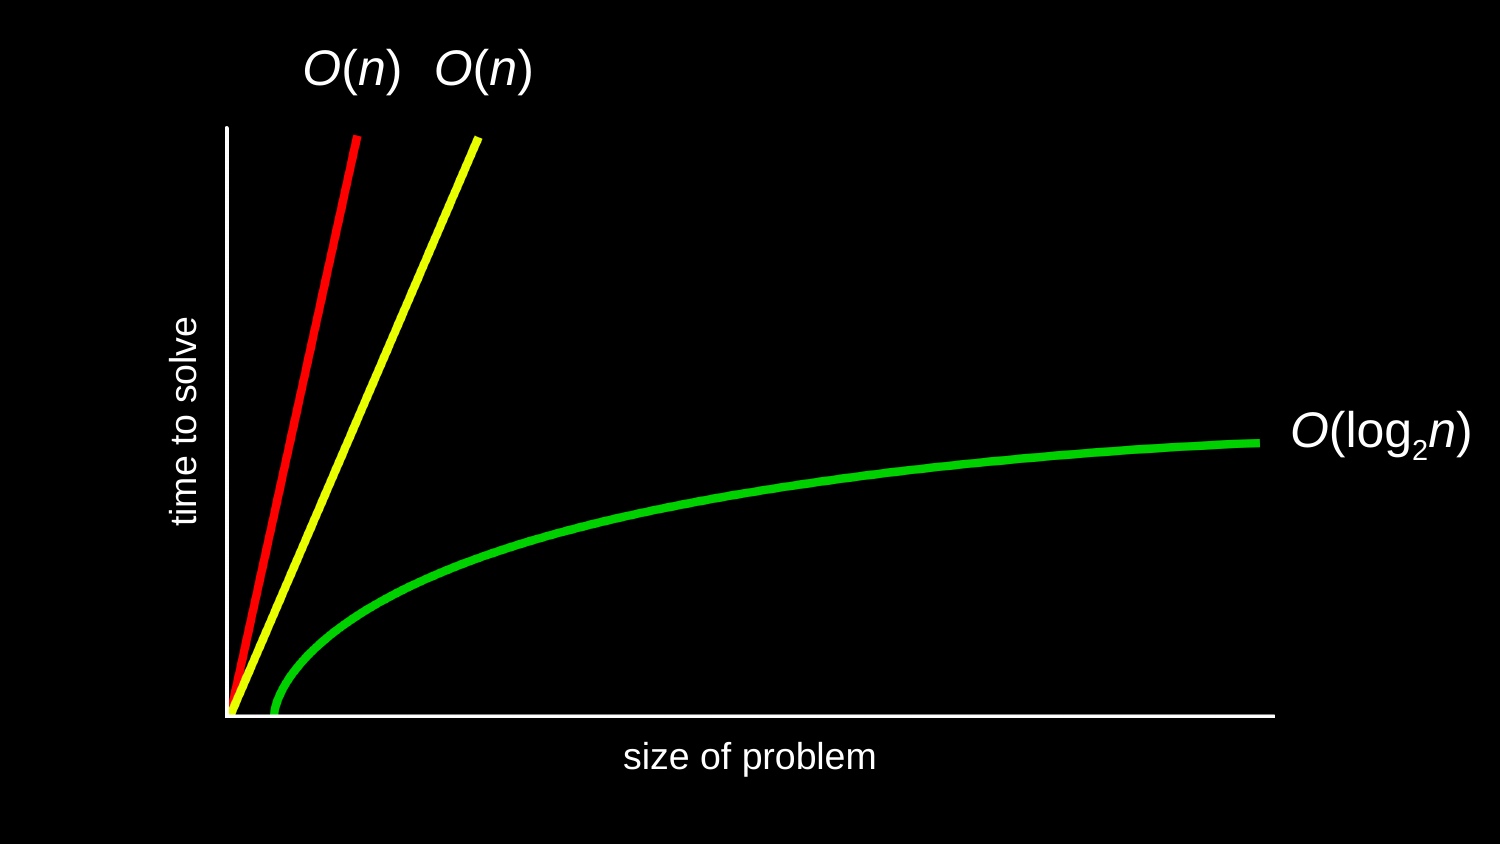

O(n)
O(n)
O(log2n)
time to solve
size of problem